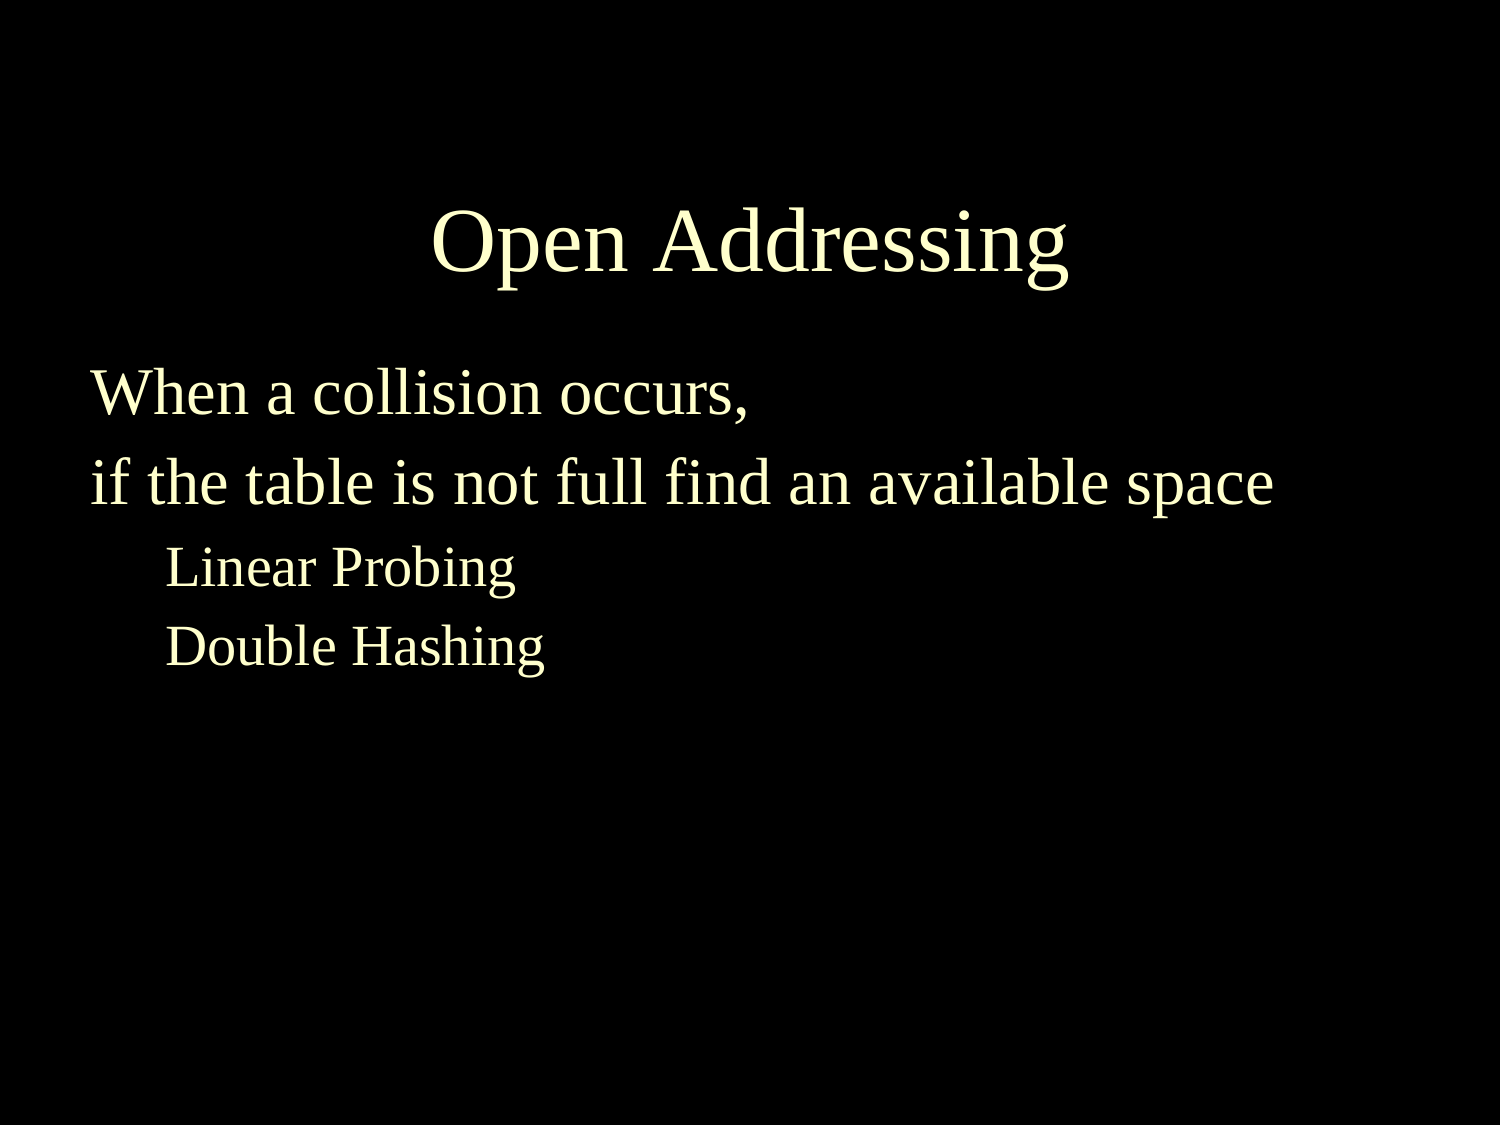

# Open Addressing
When a collision occurs,
if the table is not full find an available space
Linear Probing
Double Hashing